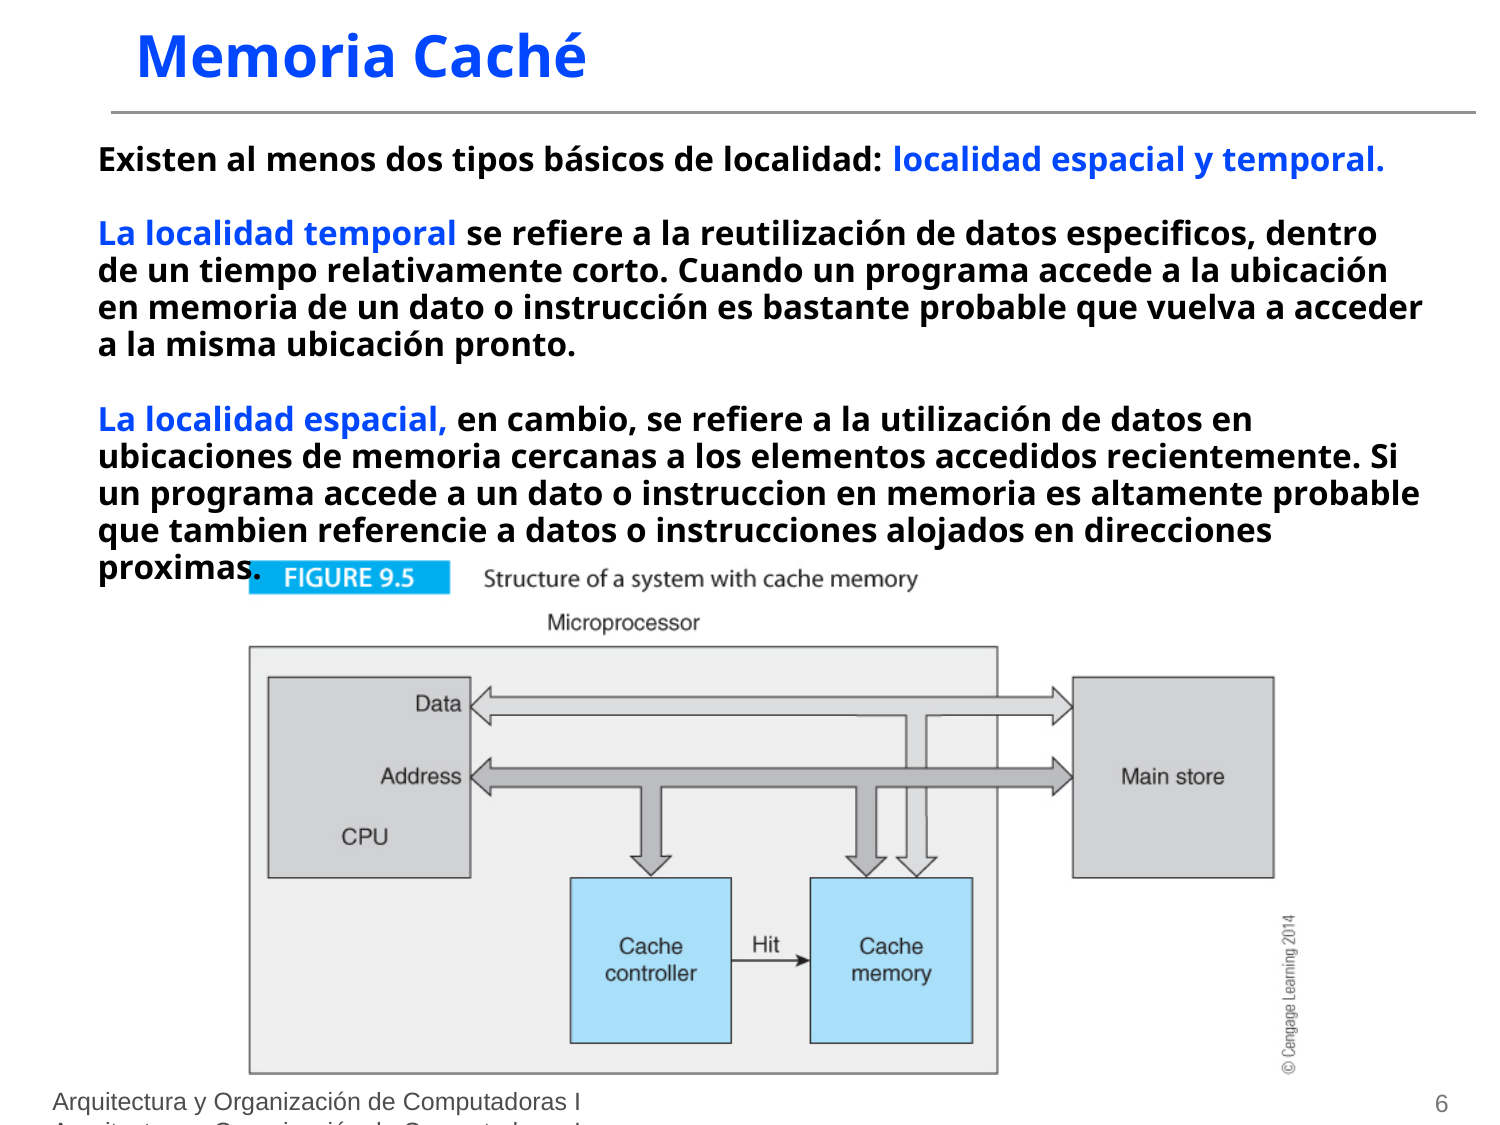

# Memoria Caché
Existen al menos dos tipos básicos de localidad: localidad espacial y temporal.
La localidad temporal se refiere a la reutilización de datos especificos, dentro de un tiempo relativamente corto. Cuando un programa accede a la ubicación en memoria de un dato o instrucción es bastante probable que vuelva a acceder a la misma ubicación pronto.
La localidad espacial, en cambio, se refiere a la utilización de datos en ubicaciones de memoria cercanas a los elementos accedidos recientemente. Si un programa accede a un dato o instruccion en memoria es altamente probable que tambien referencie a datos o instrucciones alojados en direcciones proximas.
Arquitectura y Organización de Computadoras I
6